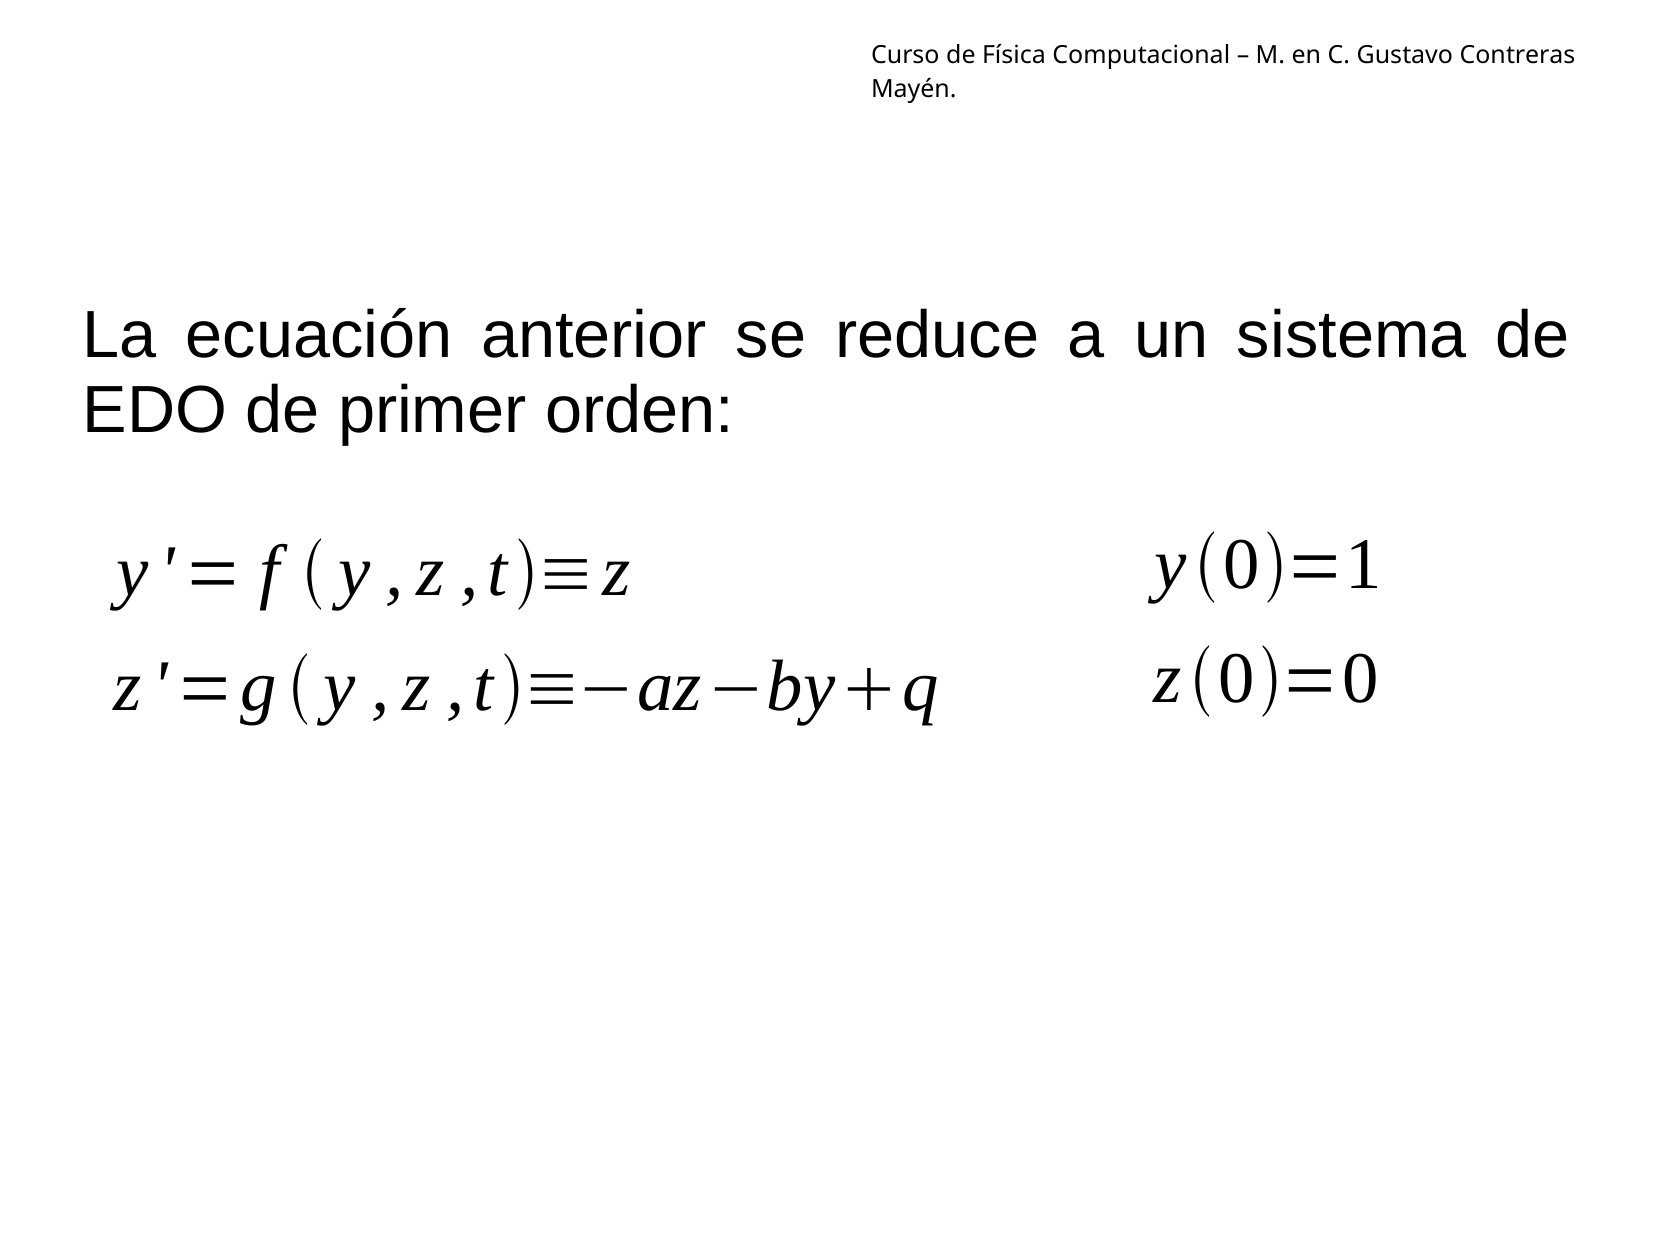

#
La ecuación anterior se reduce a un sistema de EDO de primer orden: